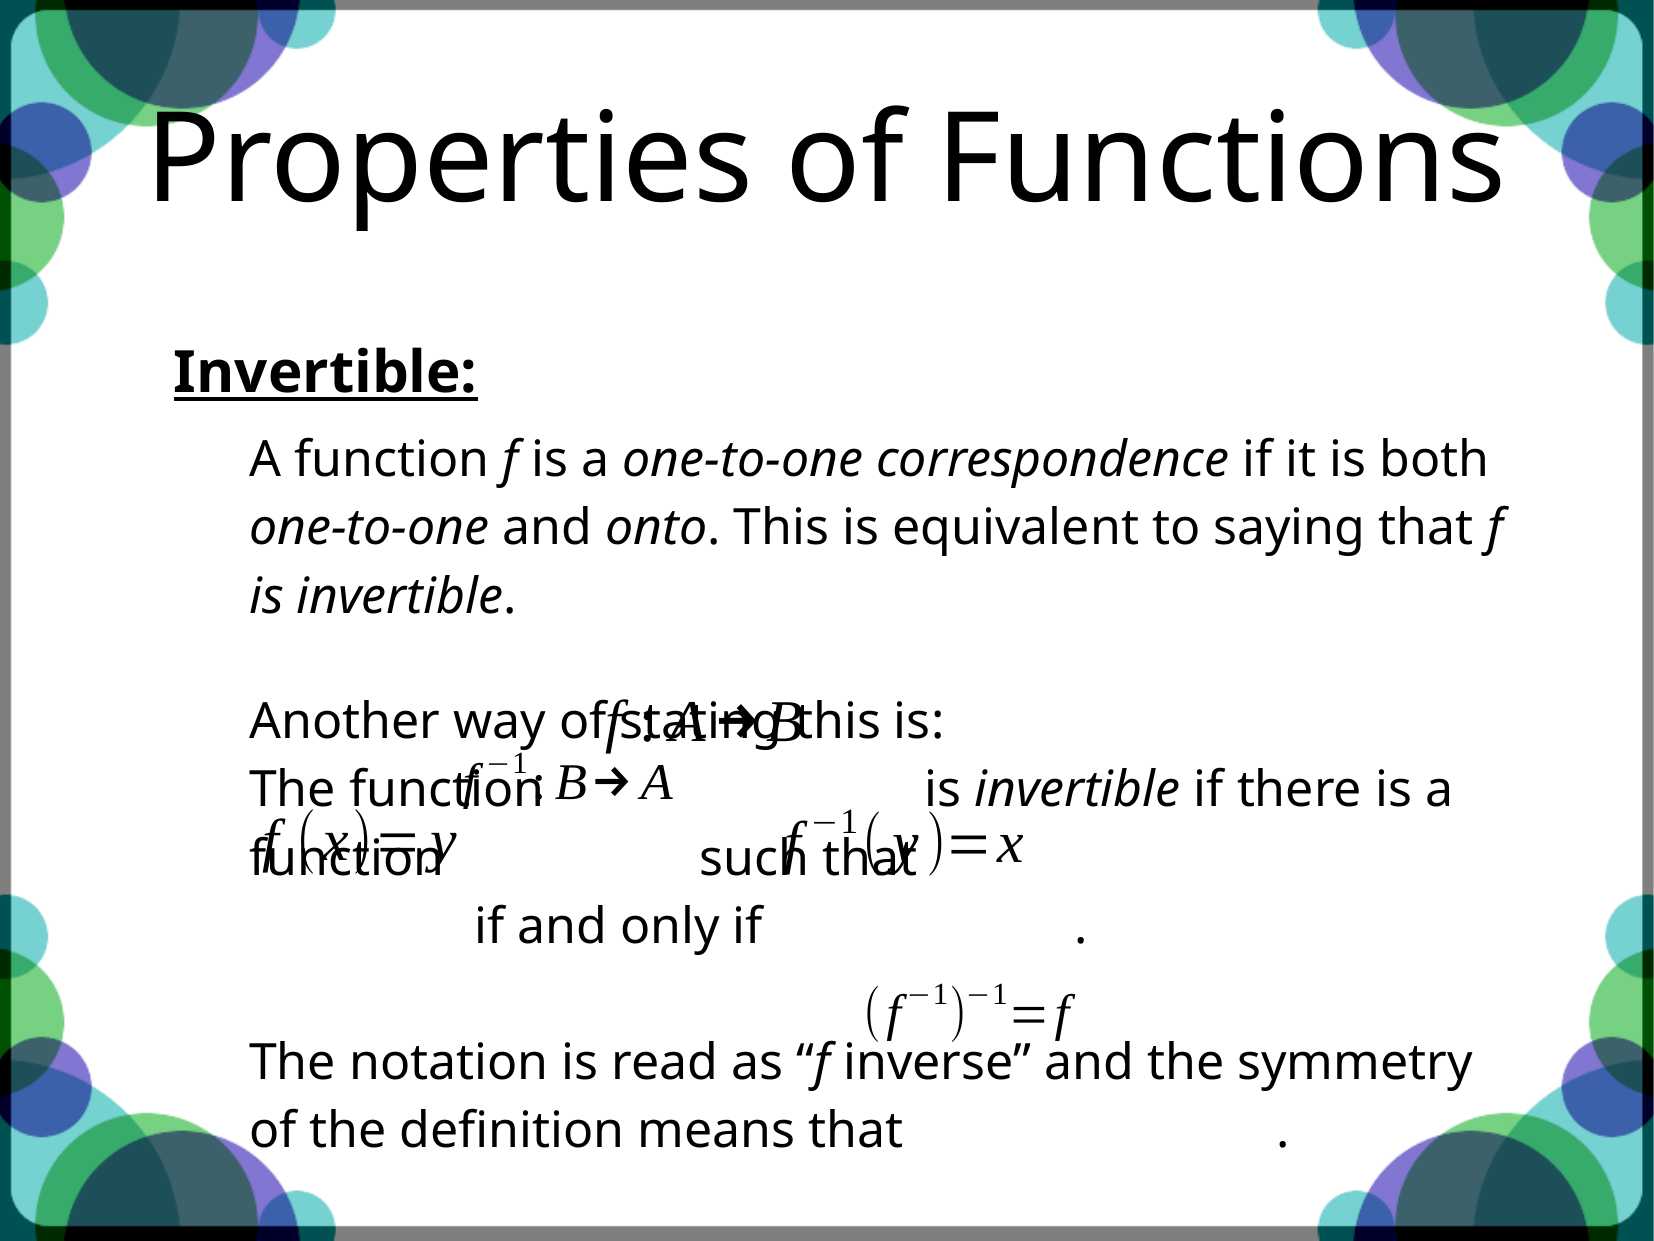

# Properties of Functions
Invertible:
A function f is a one-to-one correspondence if it is both one-to-one and onto. This is equivalent to saying that f is invertible.
Another way of stating this is:
The function 			 		is invertible if there is a function 				such that
			if and only if	 				.
The notation is read as “f inverse” and the symmetry of the definition means that 				 .